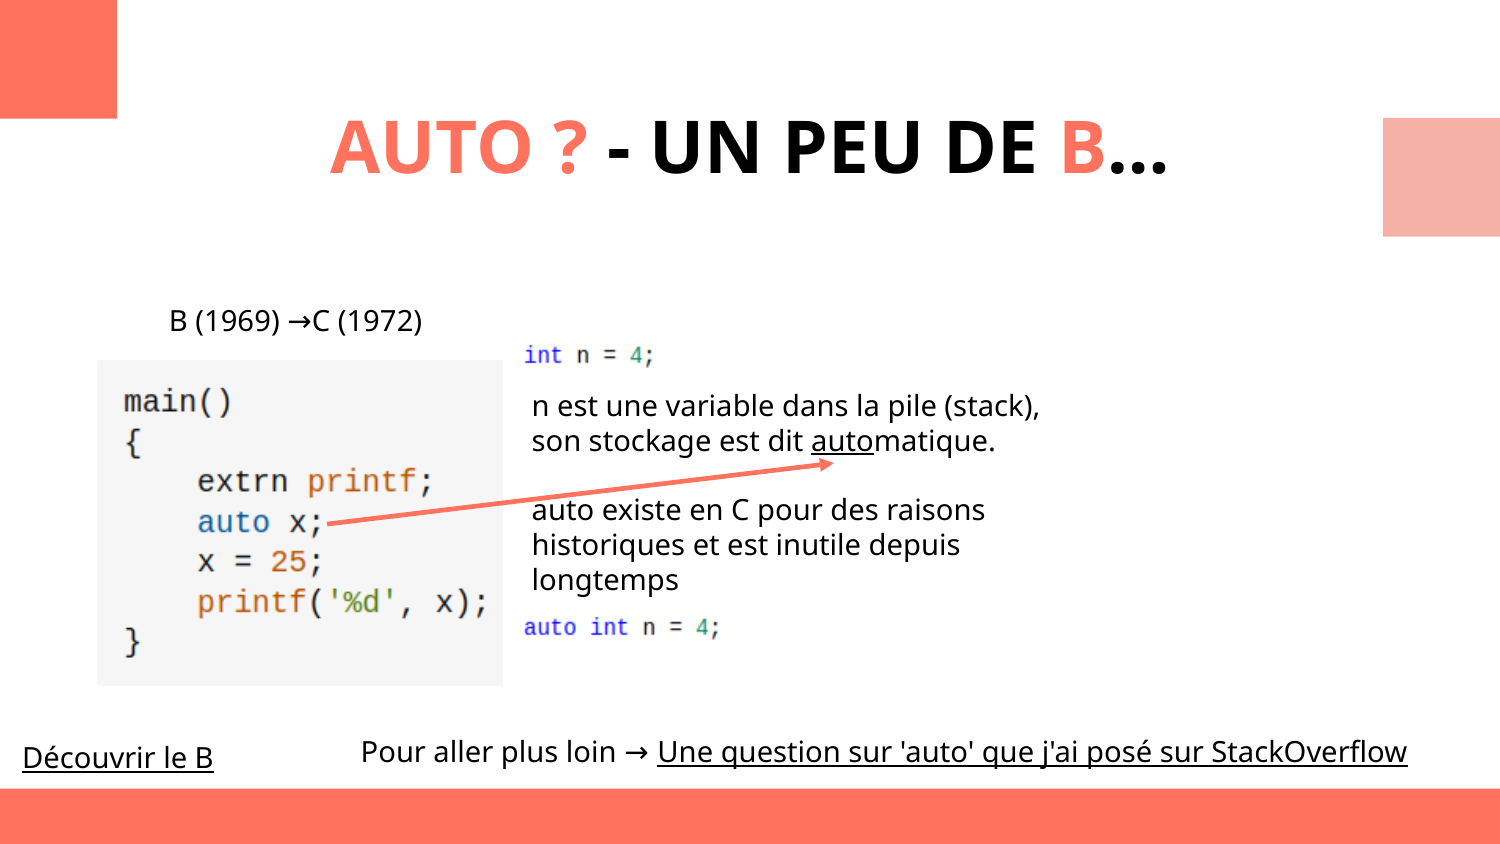

# AUTO ? - UN PEU DE B…
B (1969) →C (1972)
n est une variable dans la pile (stack), son stockage est dit automatique.
auto existe en C pour des raisons historiques et est inutile depuis longtemps
Pour aller plus loin → Une question sur 'auto' que j'ai posé sur StackOverflow
Découvrir le B